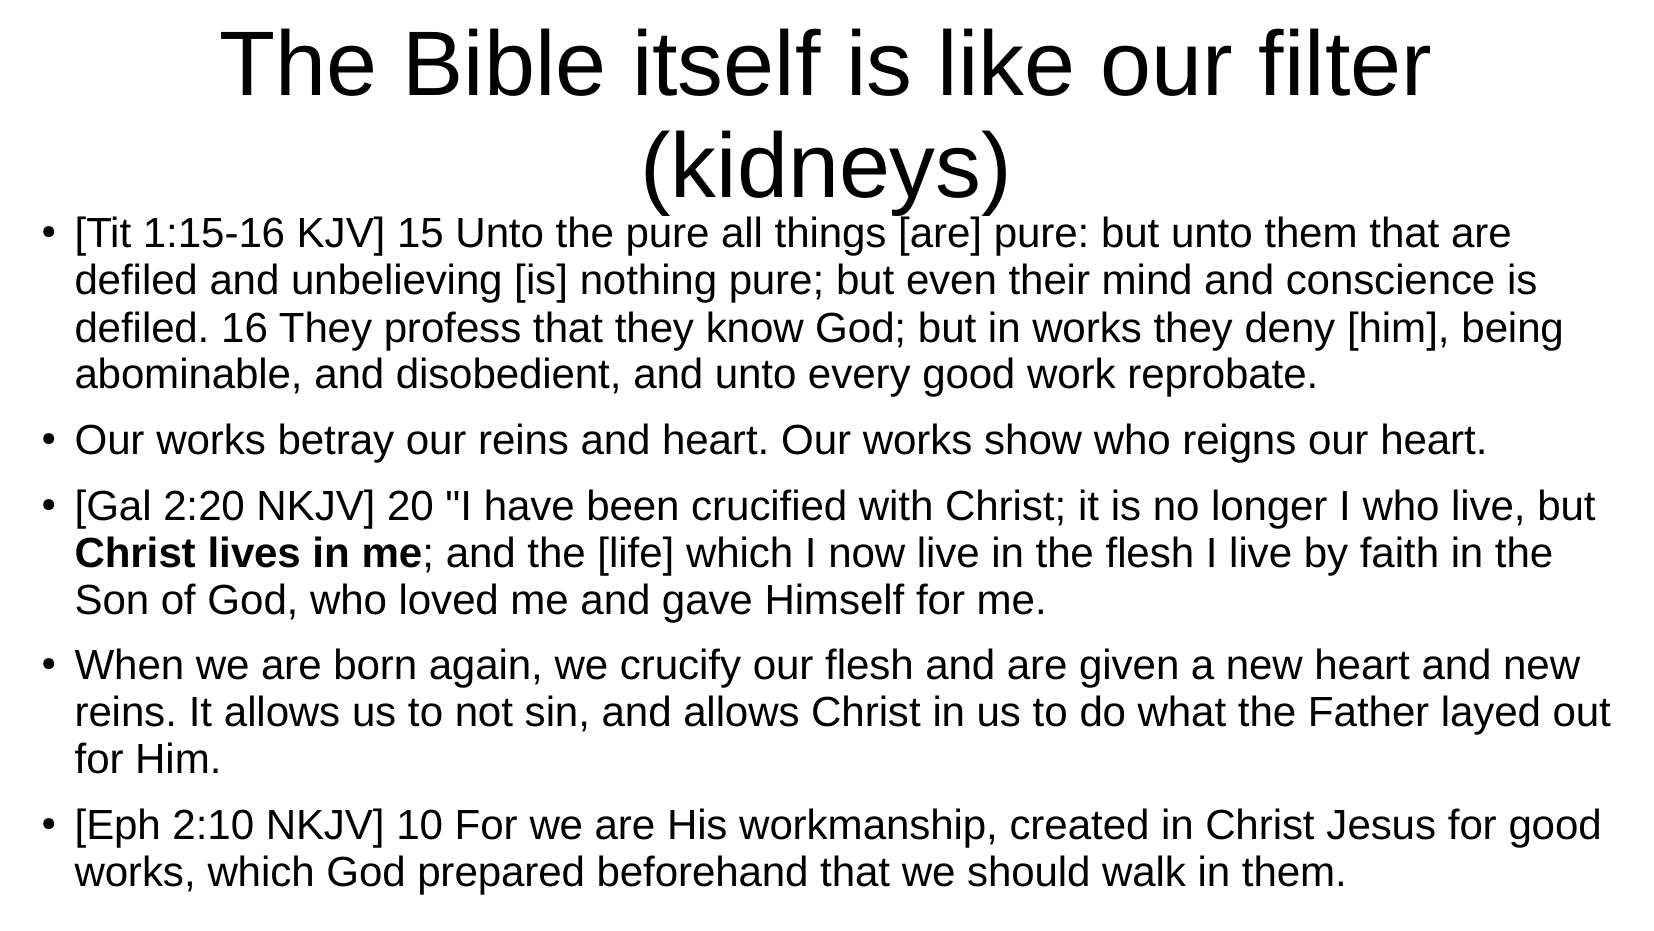

# The Bible itself is like our filter (kidneys)
[Tit 1:15-16 KJV] 15 Unto the pure all things [are] pure: but unto them that are defiled and unbelieving [is] nothing pure; but even their mind and conscience is defiled. 16 They profess that they know God; but in works they deny [him], being abominable, and disobedient, and unto every good work reprobate.
Our works betray our reins and heart. Our works show who reigns our heart.
[Gal 2:20 NKJV] 20 "I have been crucified with Christ; it is no longer I who live, but Christ lives in me; and the [life] which I now live in the flesh I live by faith in the Son of God, who loved me and gave Himself for me.
When we are born again, we crucify our flesh and are given a new heart and new reins. It allows us to not sin, and allows Christ in us to do what the Father layed out for Him.
[Eph 2:10 NKJV] 10 For we are His workmanship, created in Christ Jesus for good works, which God prepared beforehand that we should walk in them.